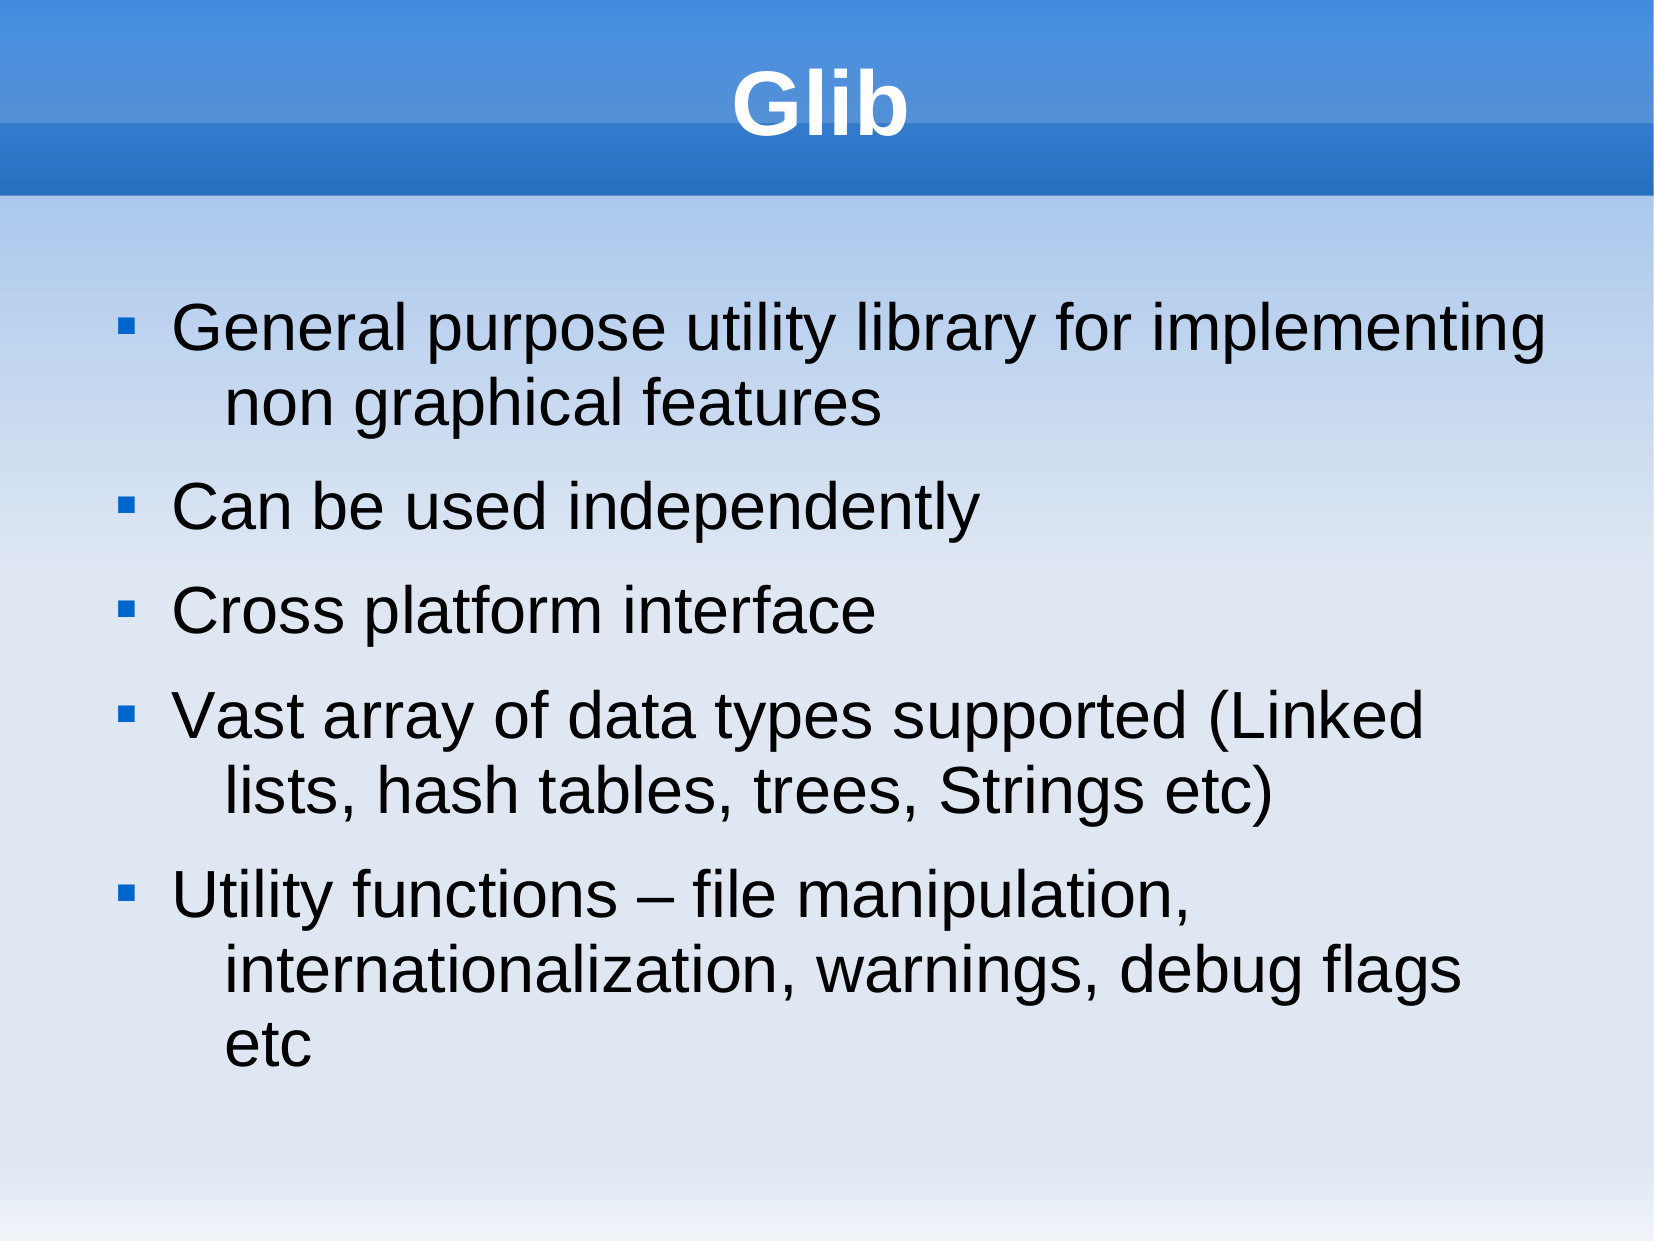

# Glib
General purpose utility library for implementing non graphical features
Can be used independently
Cross platform interface
Vast array of data types supported (Linked lists, hash tables, trees, Strings etc)
Utility functions – file manipulation, internationalization, warnings, debug flags etc